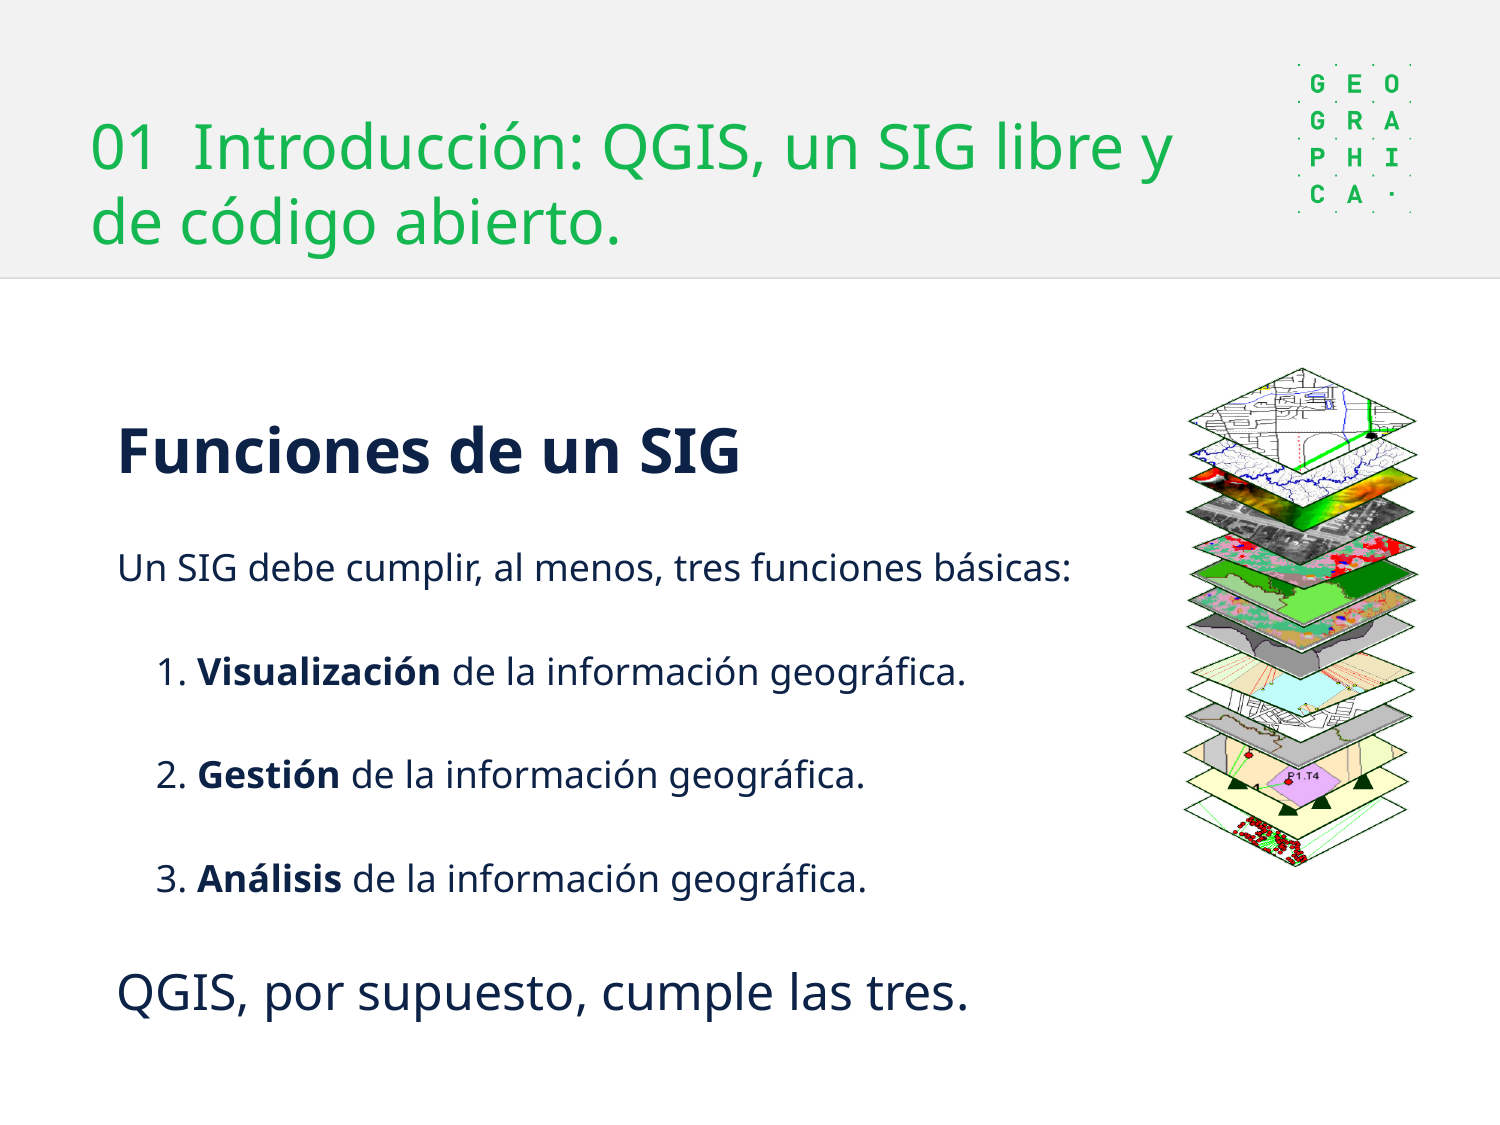

# 01 Introducción: QGIS, un SIG libre y de código abierto.
Funciones de un SIG
Un SIG debe cumplir, al menos, tres funciones básicas:
 1. Visualización de la información geográfica.
 2. Gestión de la información geográfica.
 3. Análisis de la información geográfica.
QGIS, por supuesto, cumple las tres.